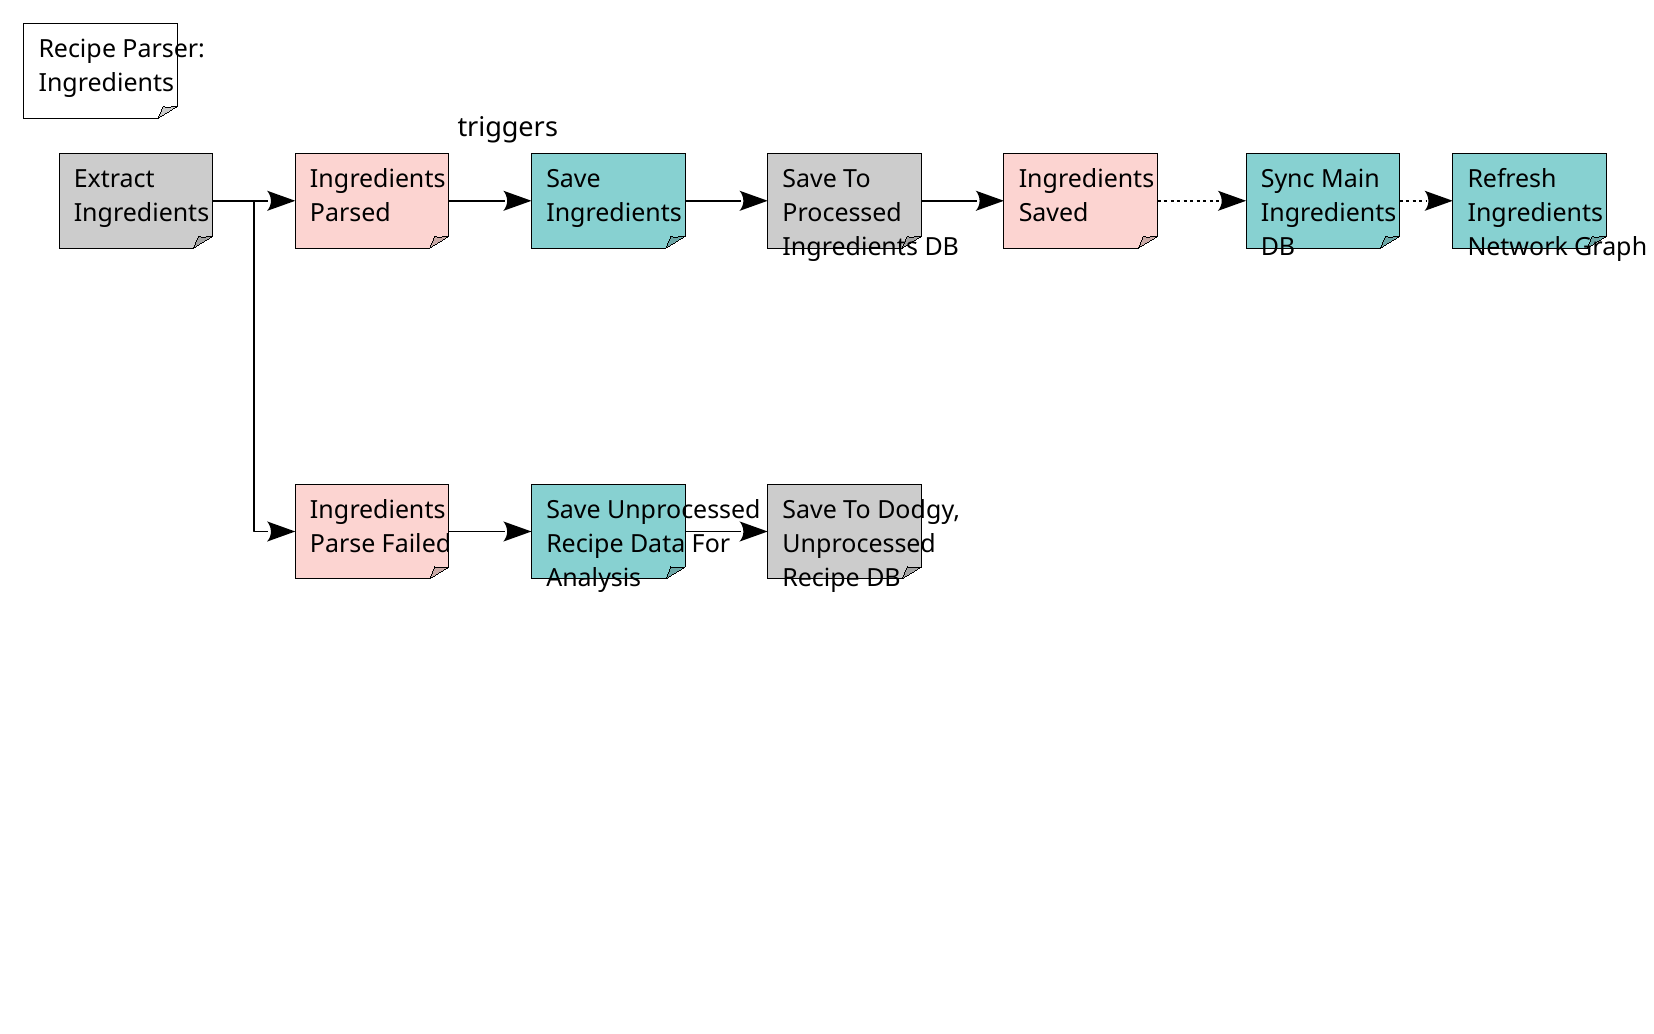

Recipe Parser:
Ingredients
triggers
Extract
Ingredients
Ingredients
Parsed
Save
Ingredients
Save To
Processed
Ingredients DB
Ingredients
Saved
Sync Main
Ingredients
DB
Refresh
Ingredients
Network Graph
Ingredients
Parse Failed
Save Unprocessed
Recipe Data For
Analysis
Save To Dodgy,
Unprocessed
Recipe DB